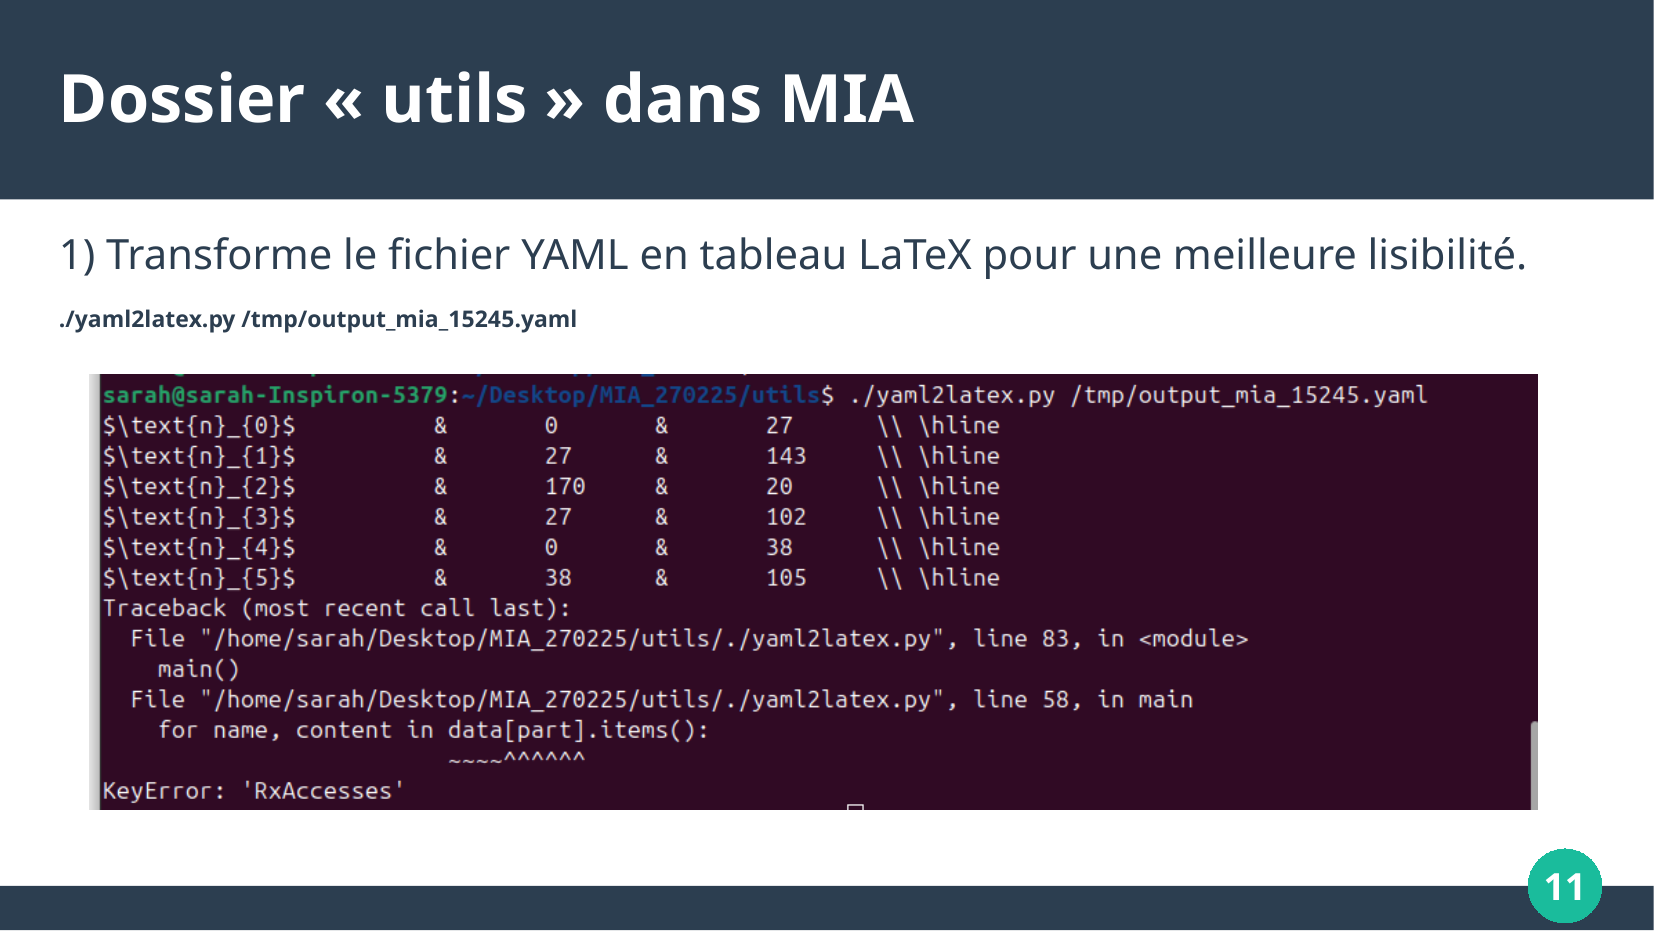

Dossier « utils » dans MIA
# 1) Transforme le fichier YAML en tableau LaTeX pour une meilleure lisibilité.
./yaml2latex.py /tmp/output_mia_15245.yaml
11